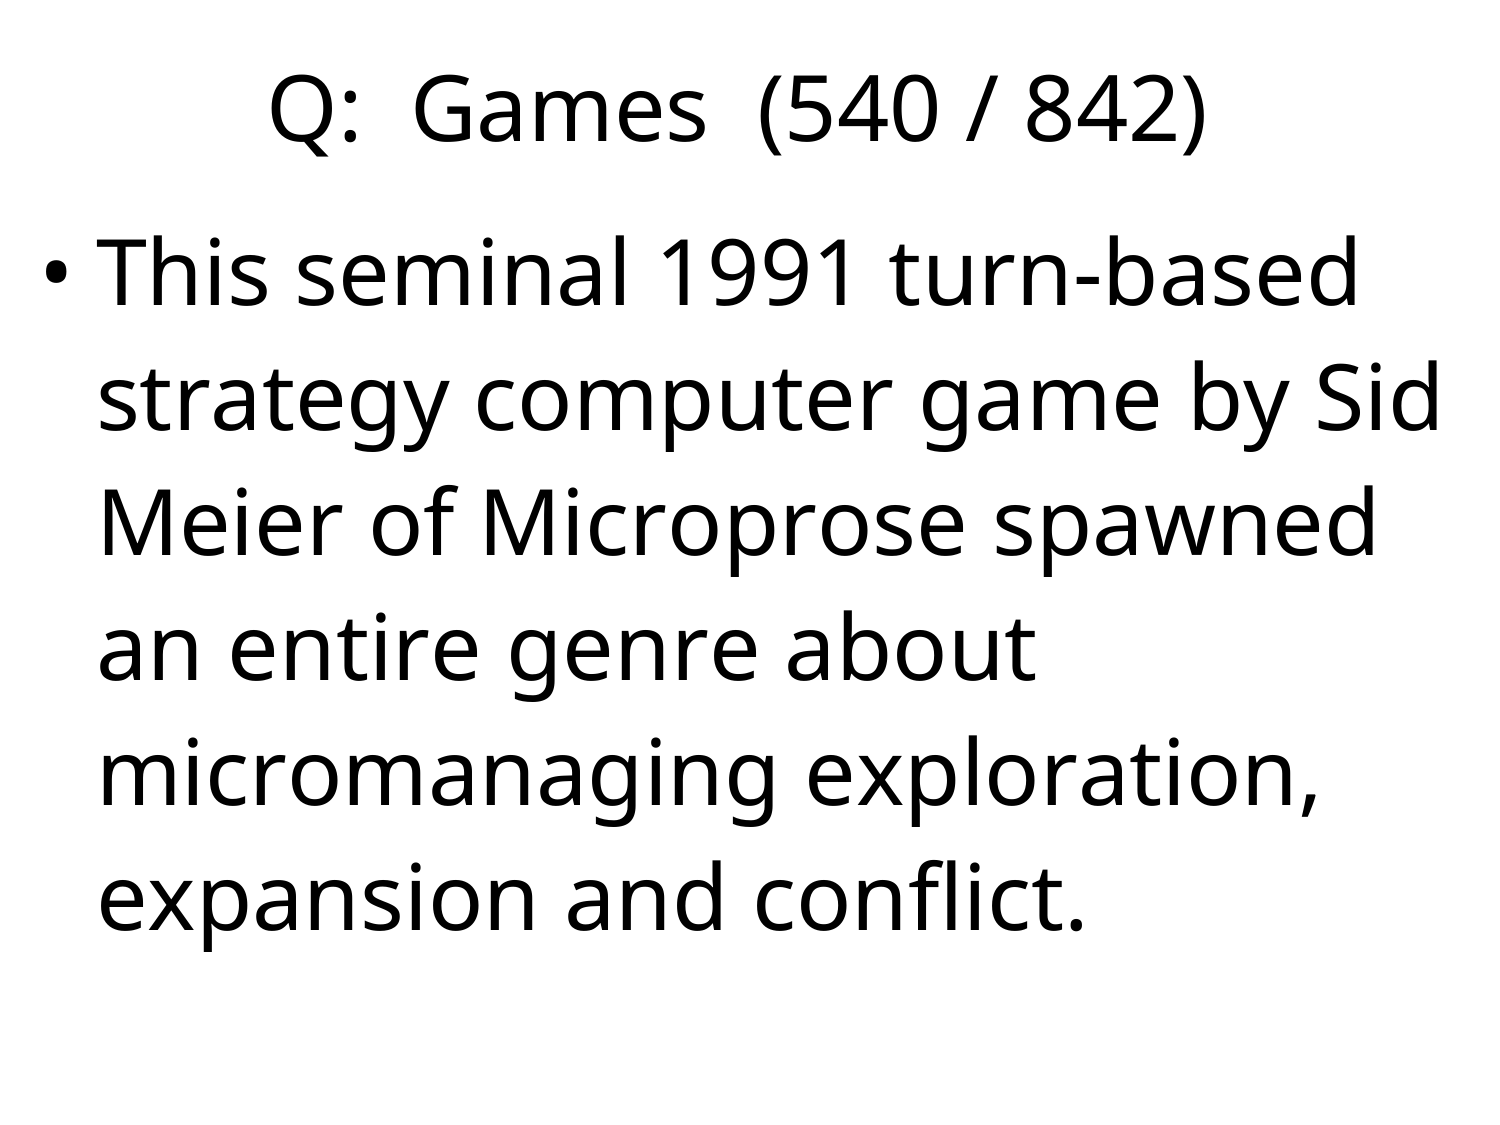

# Q: Games (540 / 842)
This seminal 1991 turn-based strategy computer game by Sid Meier of Microprose spawned an entire genre about micromanaging exploration, expansion and conflict.